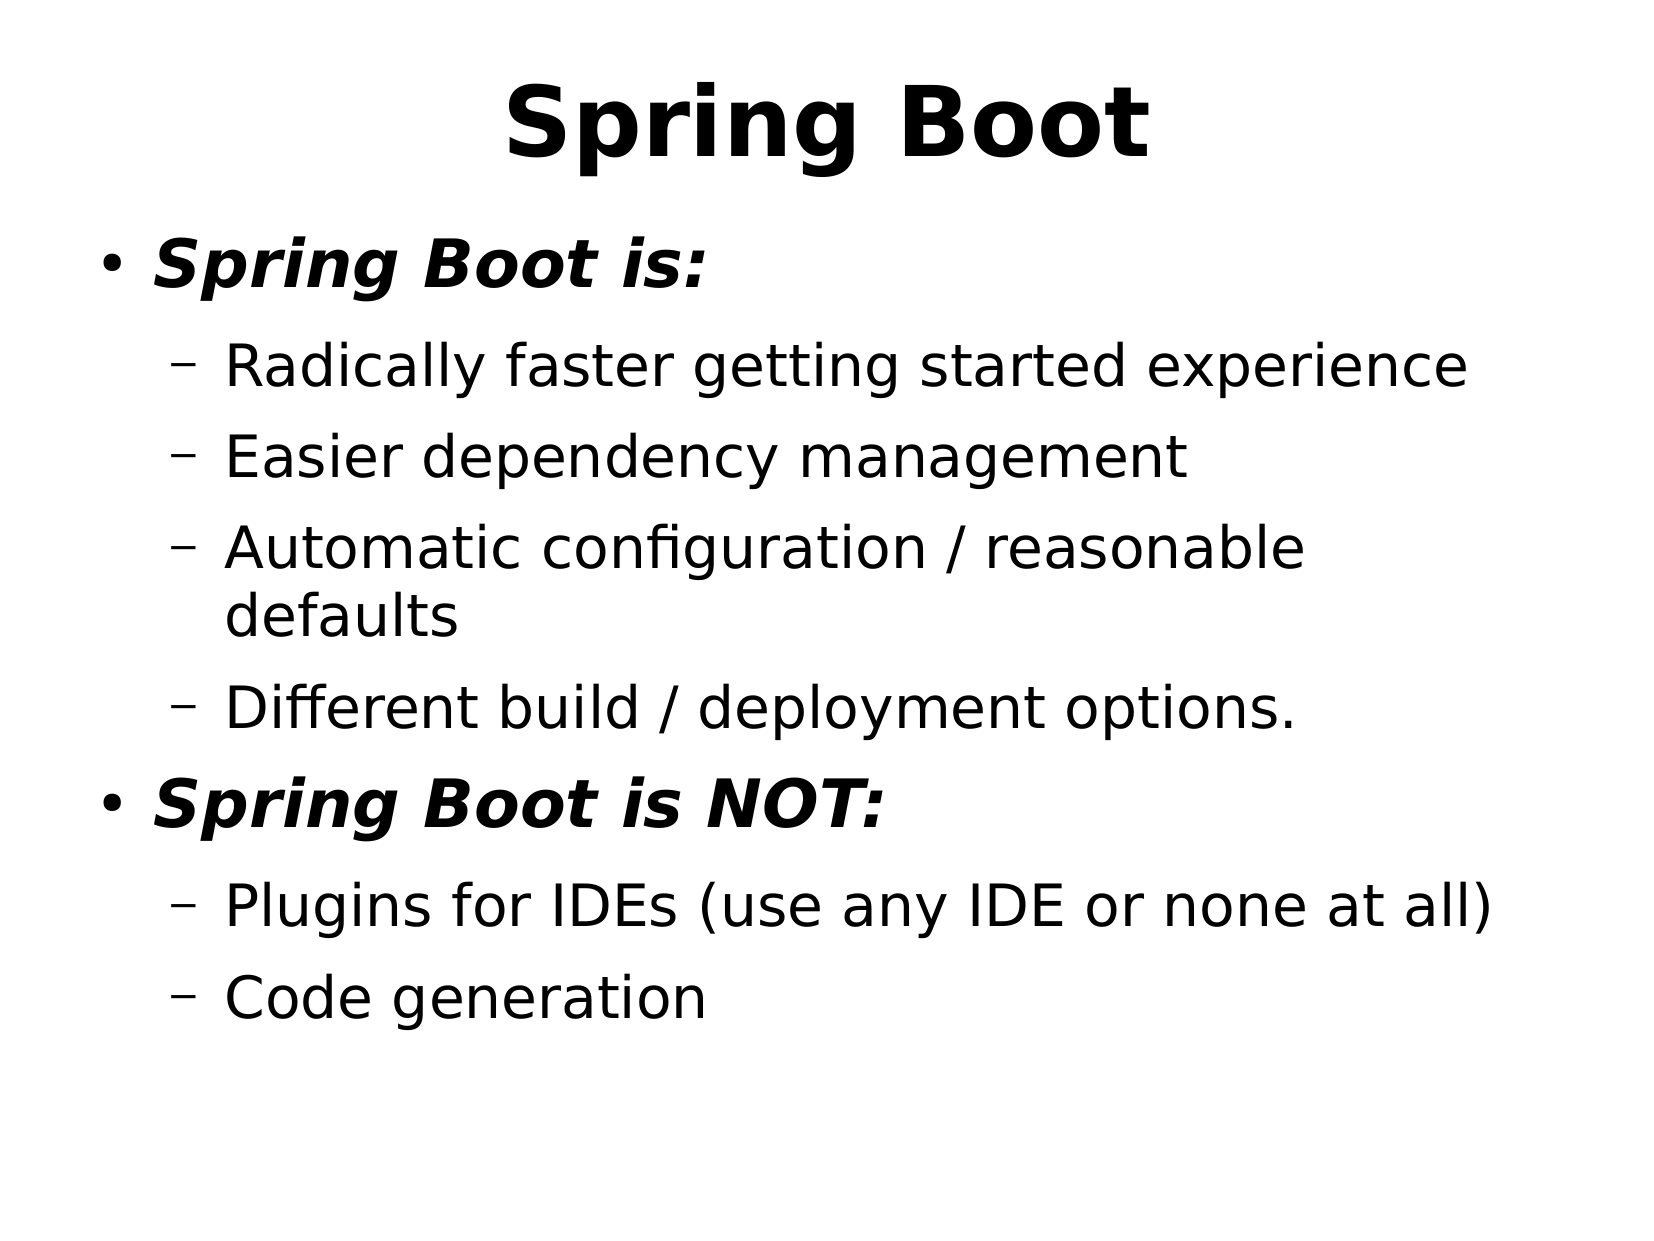

# Spring Boot
Spring Boot is:
Radically faster getting started experience
Easier dependency management
Automatic configuration / reasonable defaults
Different build / deployment options.
Spring Boot is NOT:
Plugins for IDEs (use any IDE or none at all)
Code generation